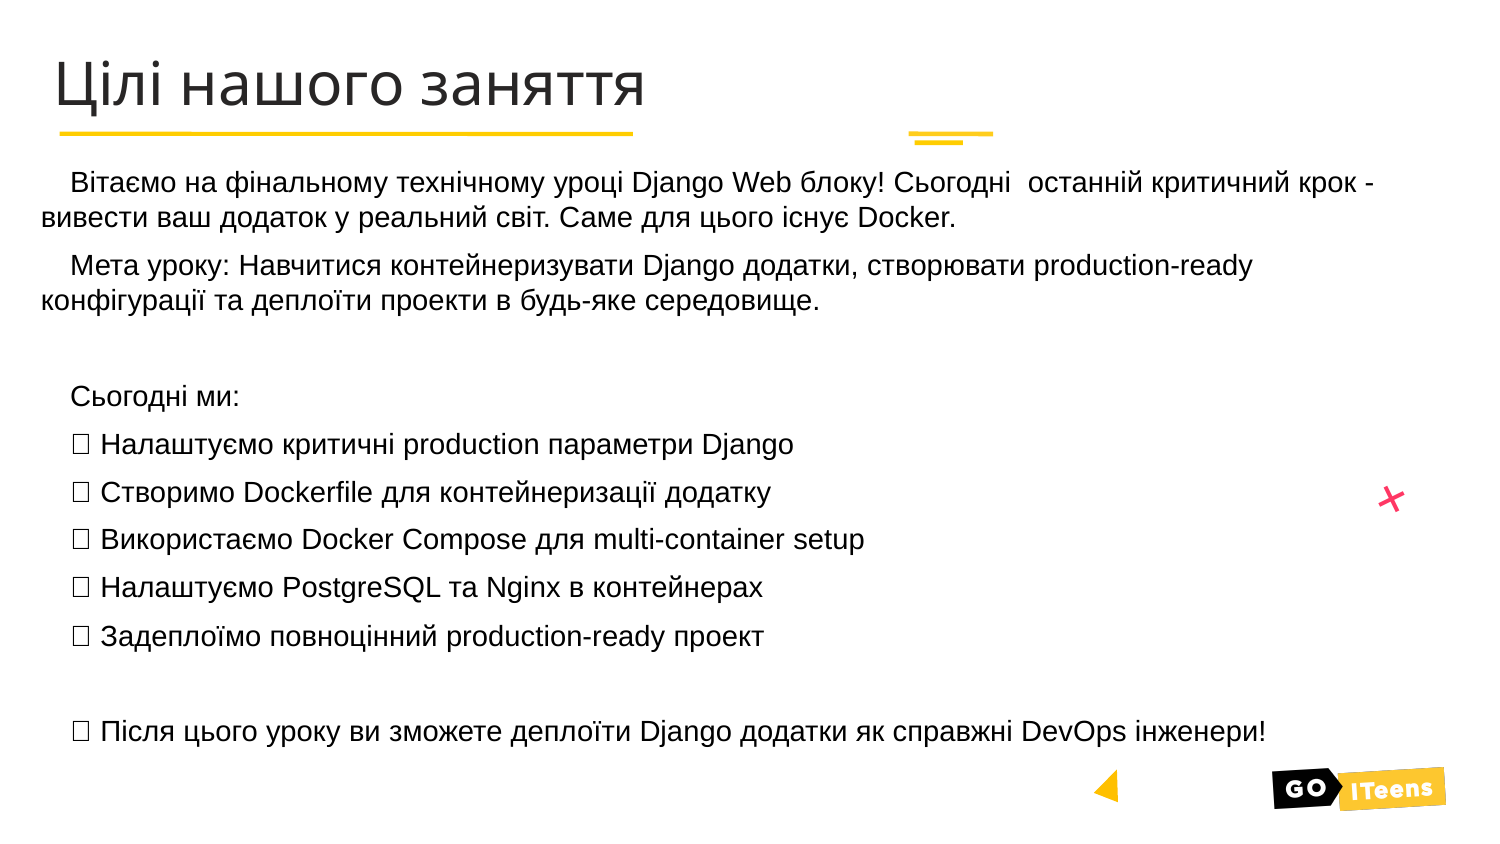

Цілі нашого заняття
+
# Вітаємо на фінальному технічному уроці Django Web блоку! Сьогодні останній критичний крок - вивести ваш додаток у реальний світ. Саме для цього існує Docker.
Мета уроку: Навчитися контейнеризувати Django додатки, створювати production-ready конфігурації та деплоїти проекти в будь-яке середовище.
Сьогодні ми:
✅ Налаштуємо критичні production параметри Django
✅ Створимо Dockerfile для контейнеризації додатку
✅ Використаємо Docker Compose для multi-container setup
✅ Налаштуємо PostgreSQL та Nginx в контейнерах
✅ Задеплоїмо повноцінний production-ready проект
🎯 Після цього уроку ви зможете деплоїти Django додатки як справжні DevOps інженери!